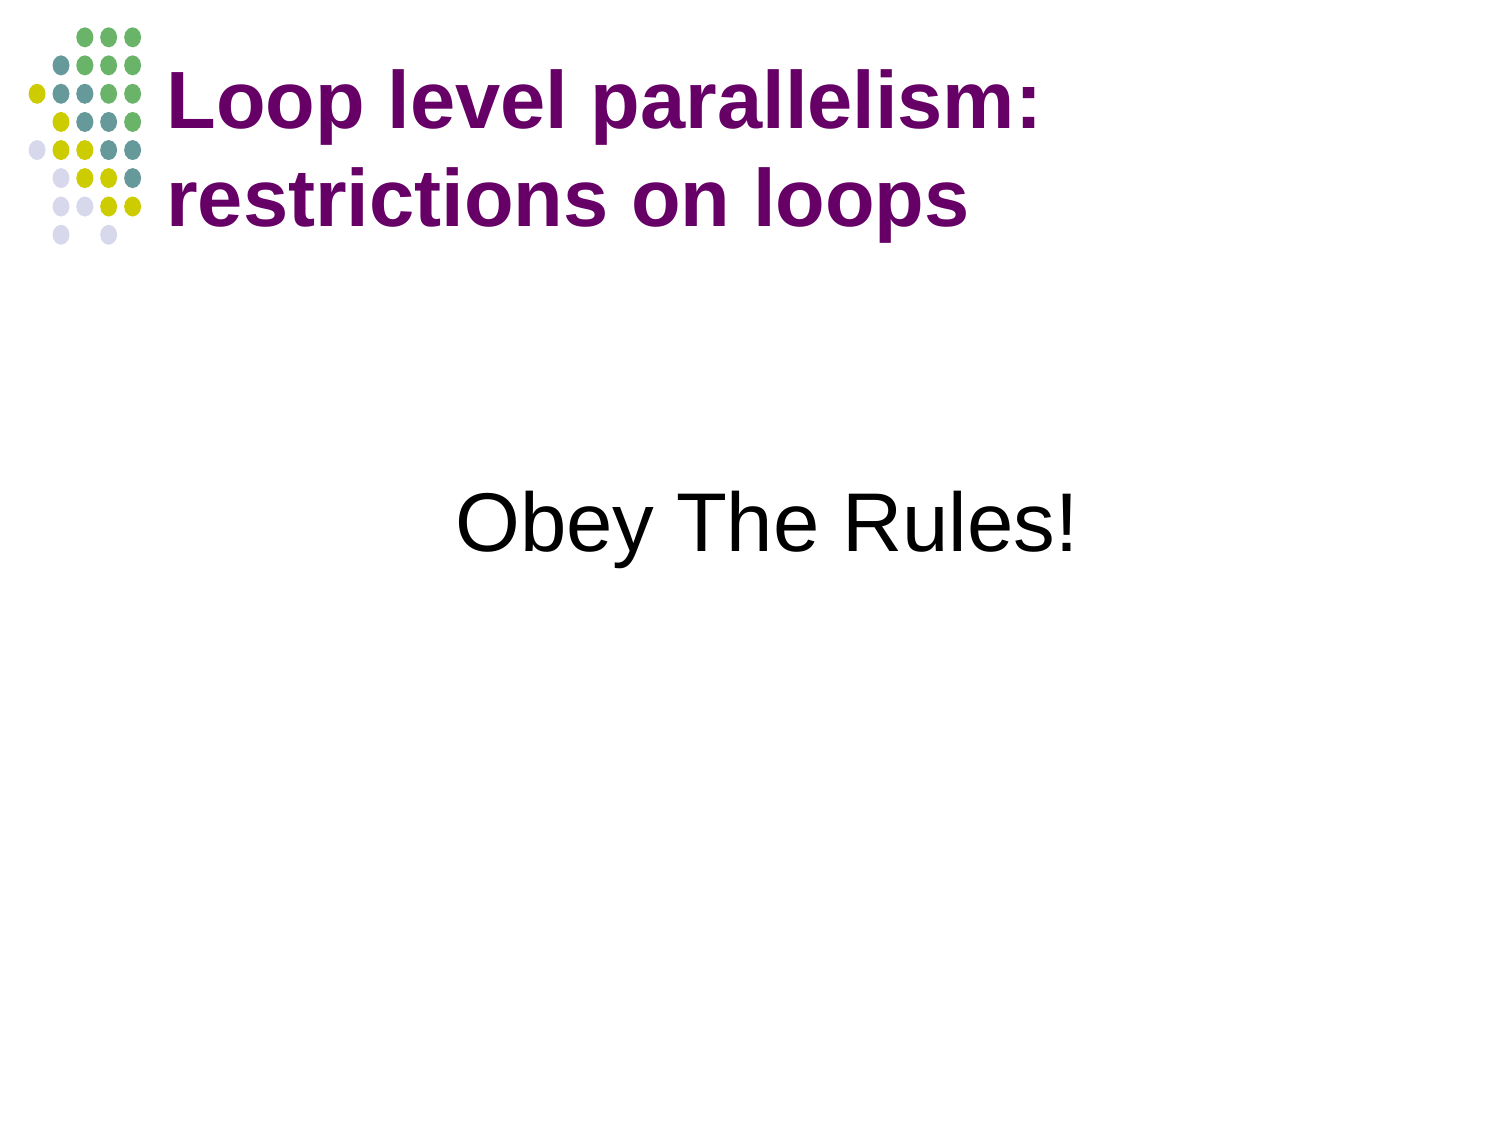

# Loop level parallelism: restrictions on loops
Obey The Rules!